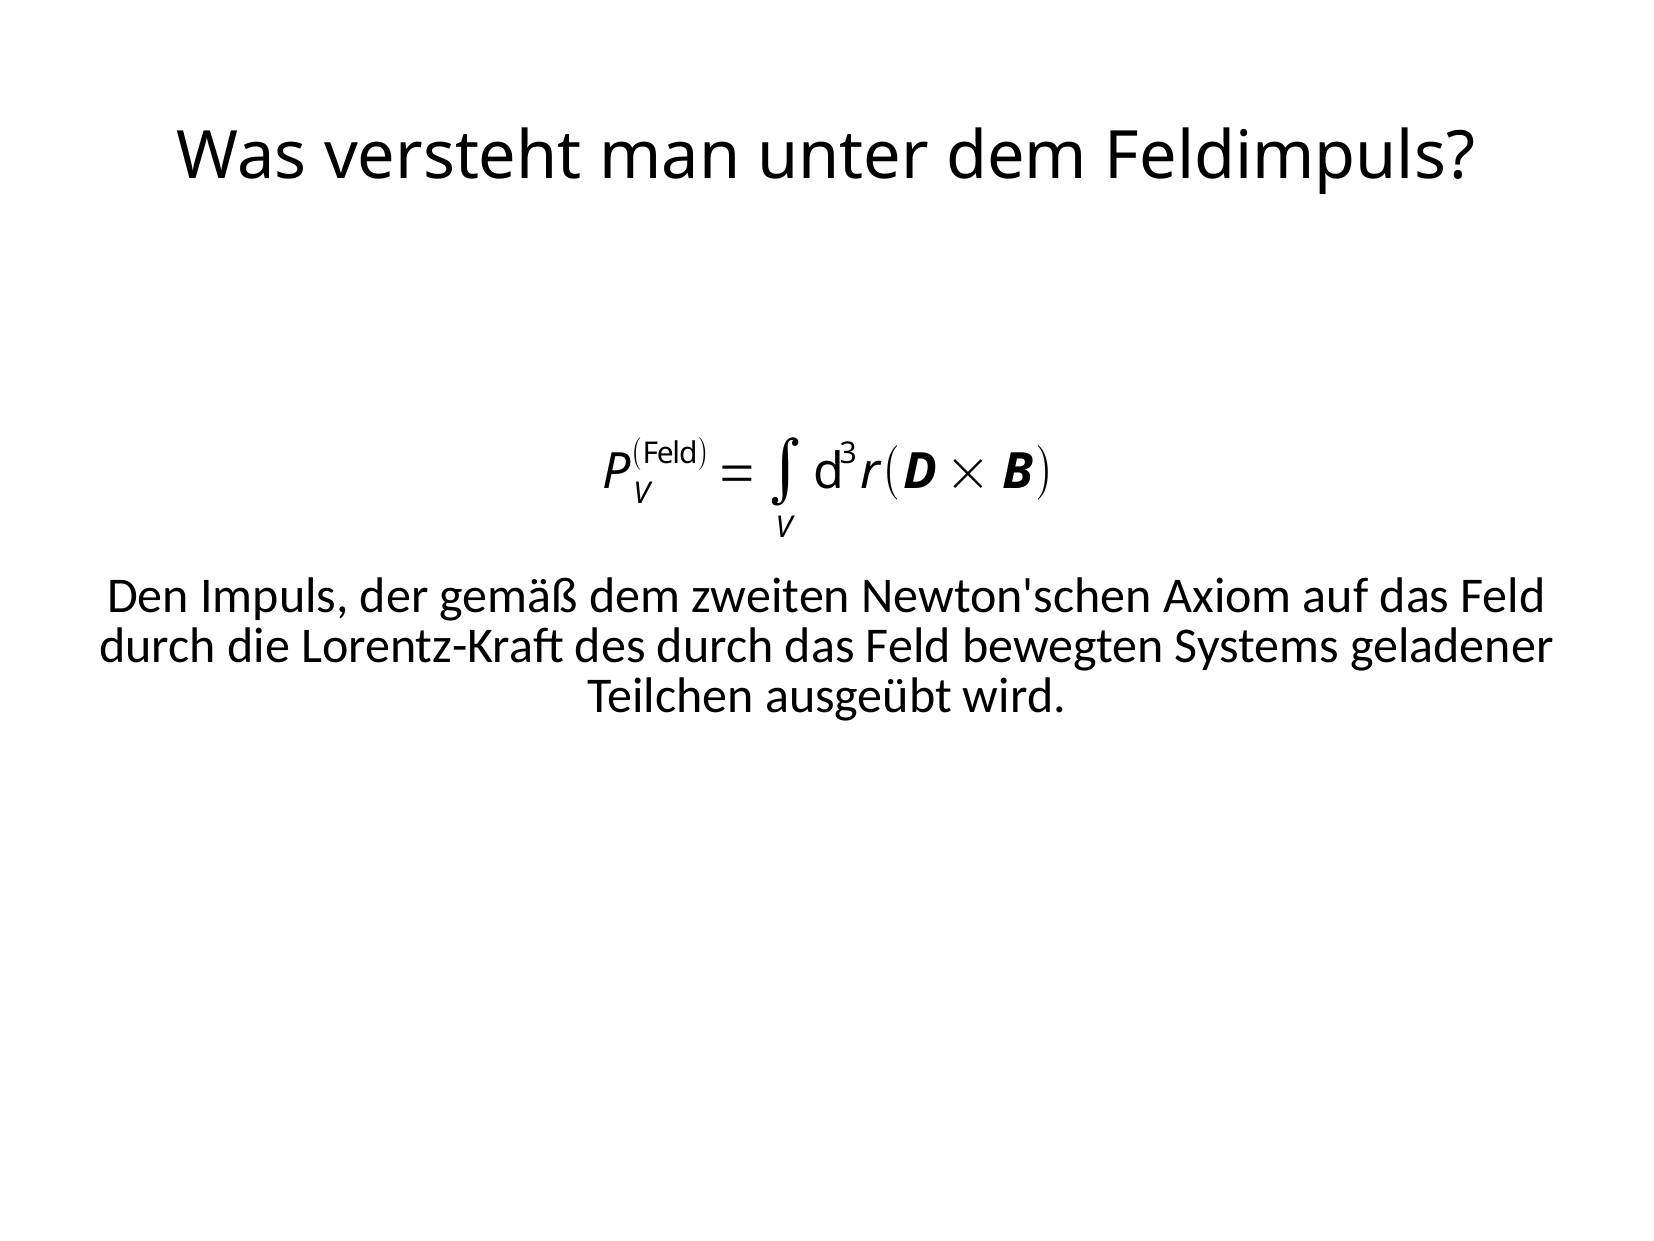

# Was versteht man unter dem Feldimpuls?
Den Impuls, der gemäß dem zweiten Newton'schen Axiom auf das Feld durch die Lorentz-Kraft des durch das Feld bewegten Systems geladener Teilchen ausgeübt wird.